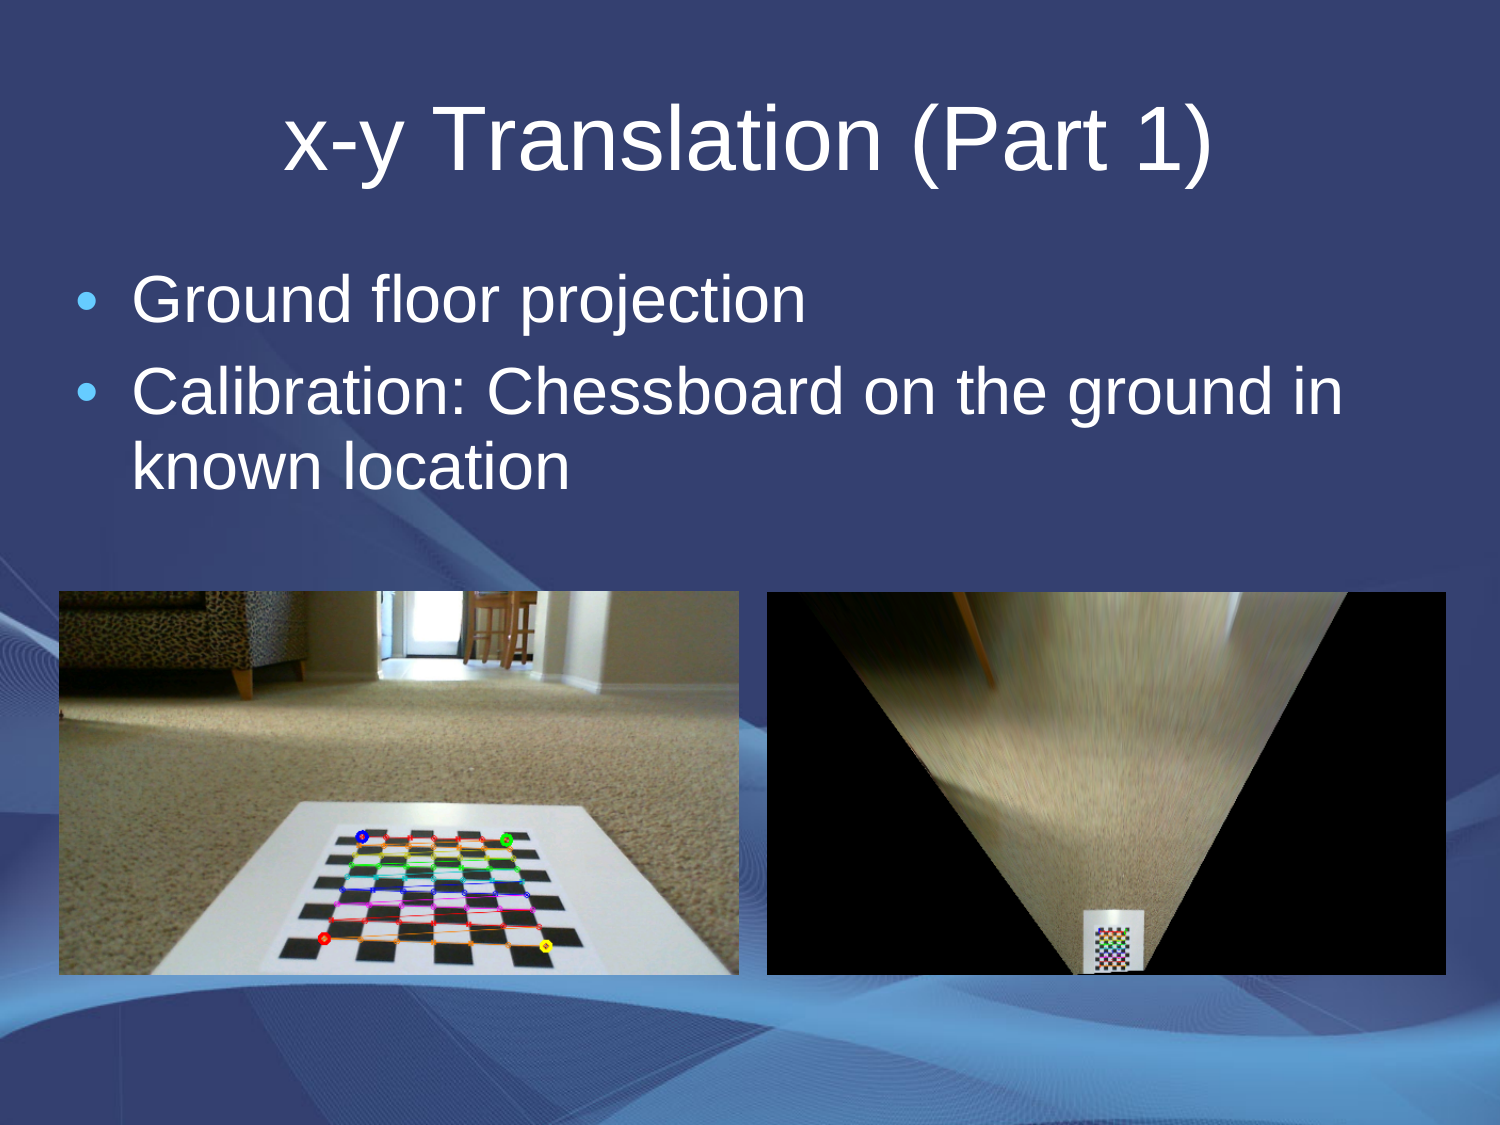

# x-y Translation (Part 1)
Ground floor projection
Calibration: Chessboard on the ground in known location